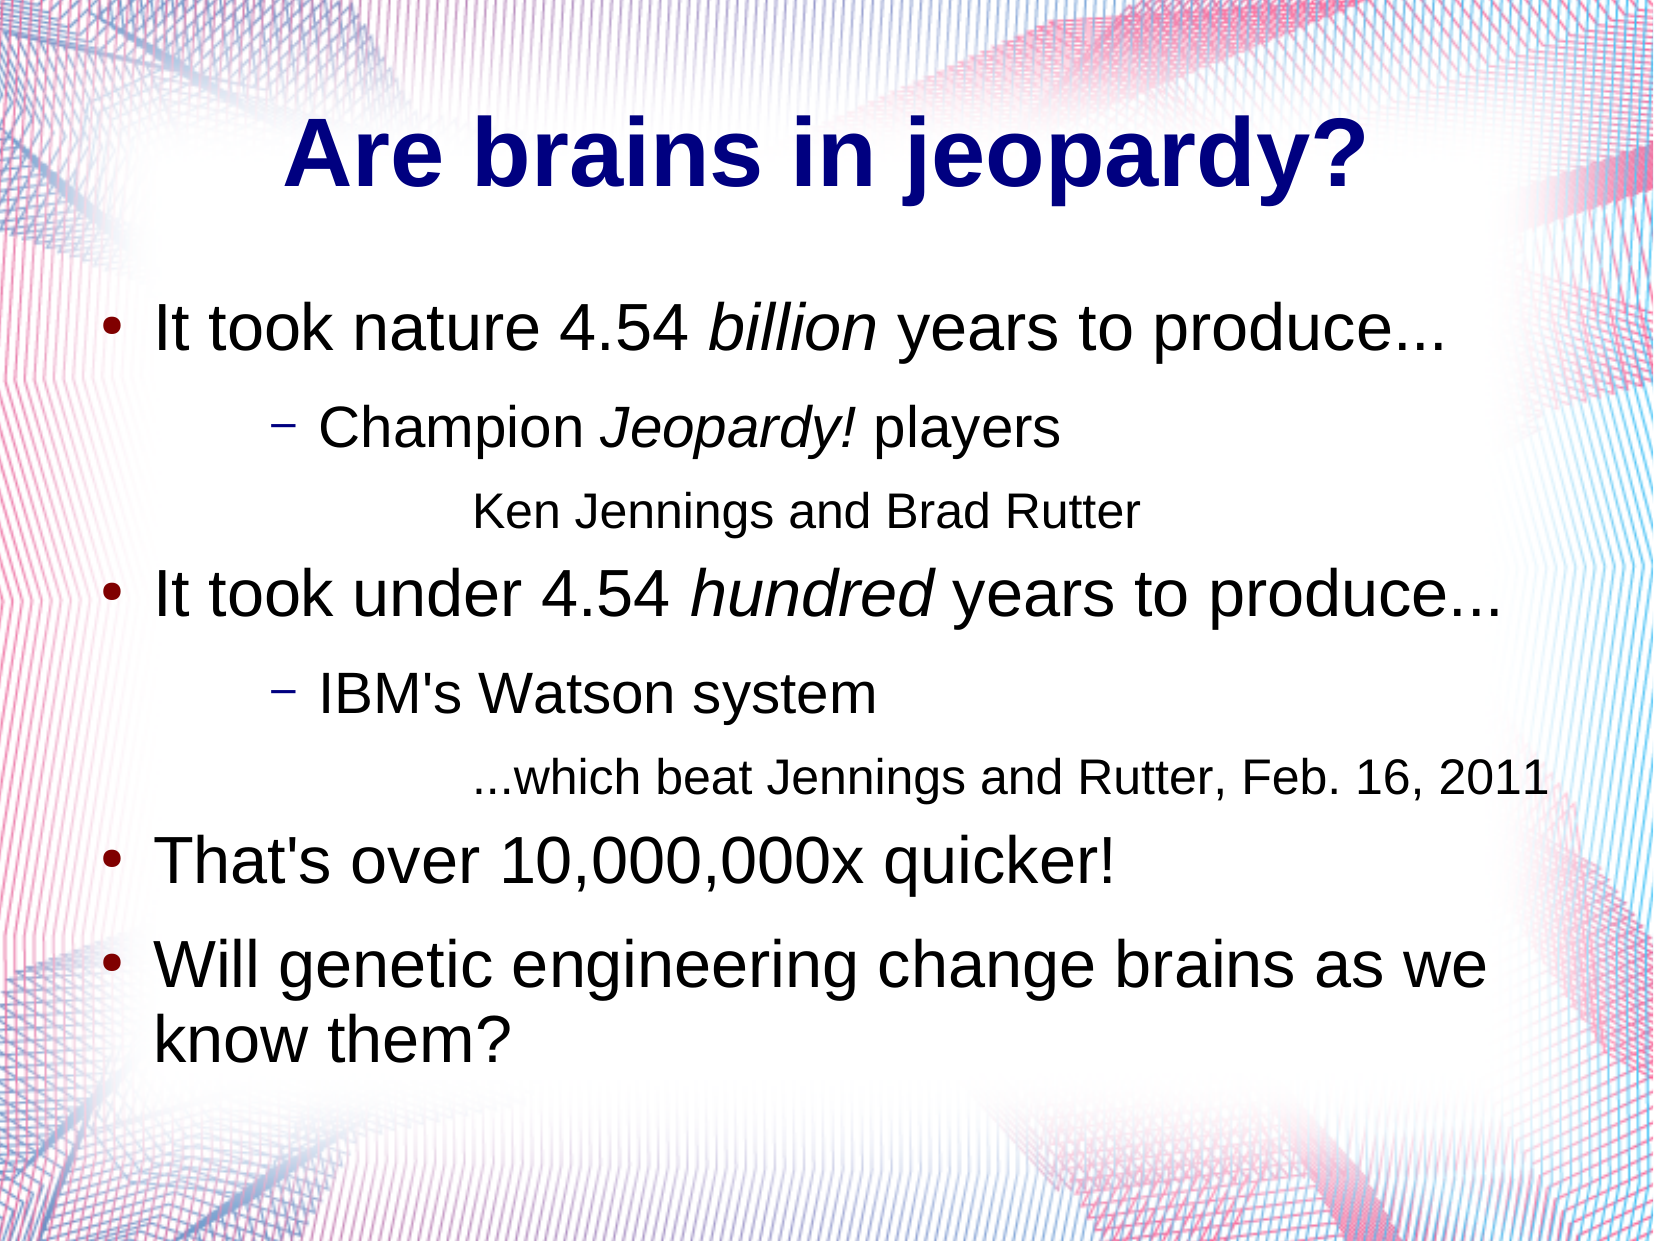

# Are brains in jeopardy?
It took nature 4.54 billion years to produce...
Champion Jeopardy! players
Ken Jennings and Brad Rutter
It took under 4.54 hundred years to produce...
IBM's Watson system
...which beat Jennings and Rutter, Feb. 16, 2011
That's over 10,000,000x quicker!
Will genetic engineering change brains as we know them?